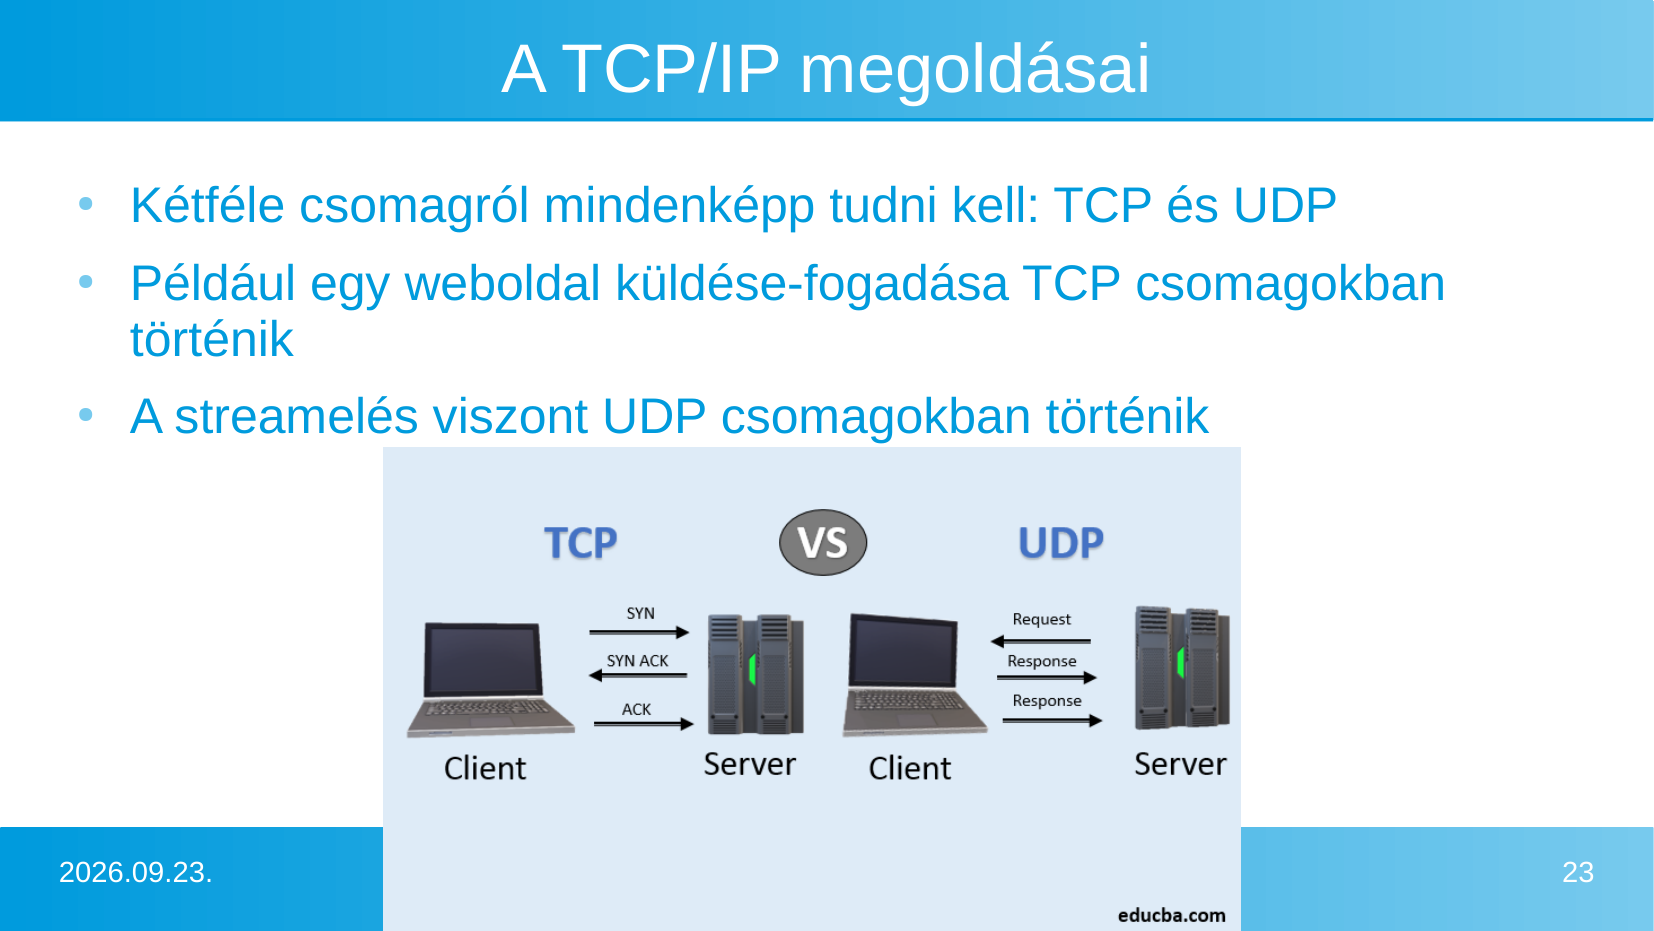

# A TCP/IP megoldásai
Kétféle csomagról mindenképp tudni kell: TCP és UDP
Például egy weboldal küldése-fogadása TCP csomagokban történik
A streamelés viszont UDP csomagokban történik
23